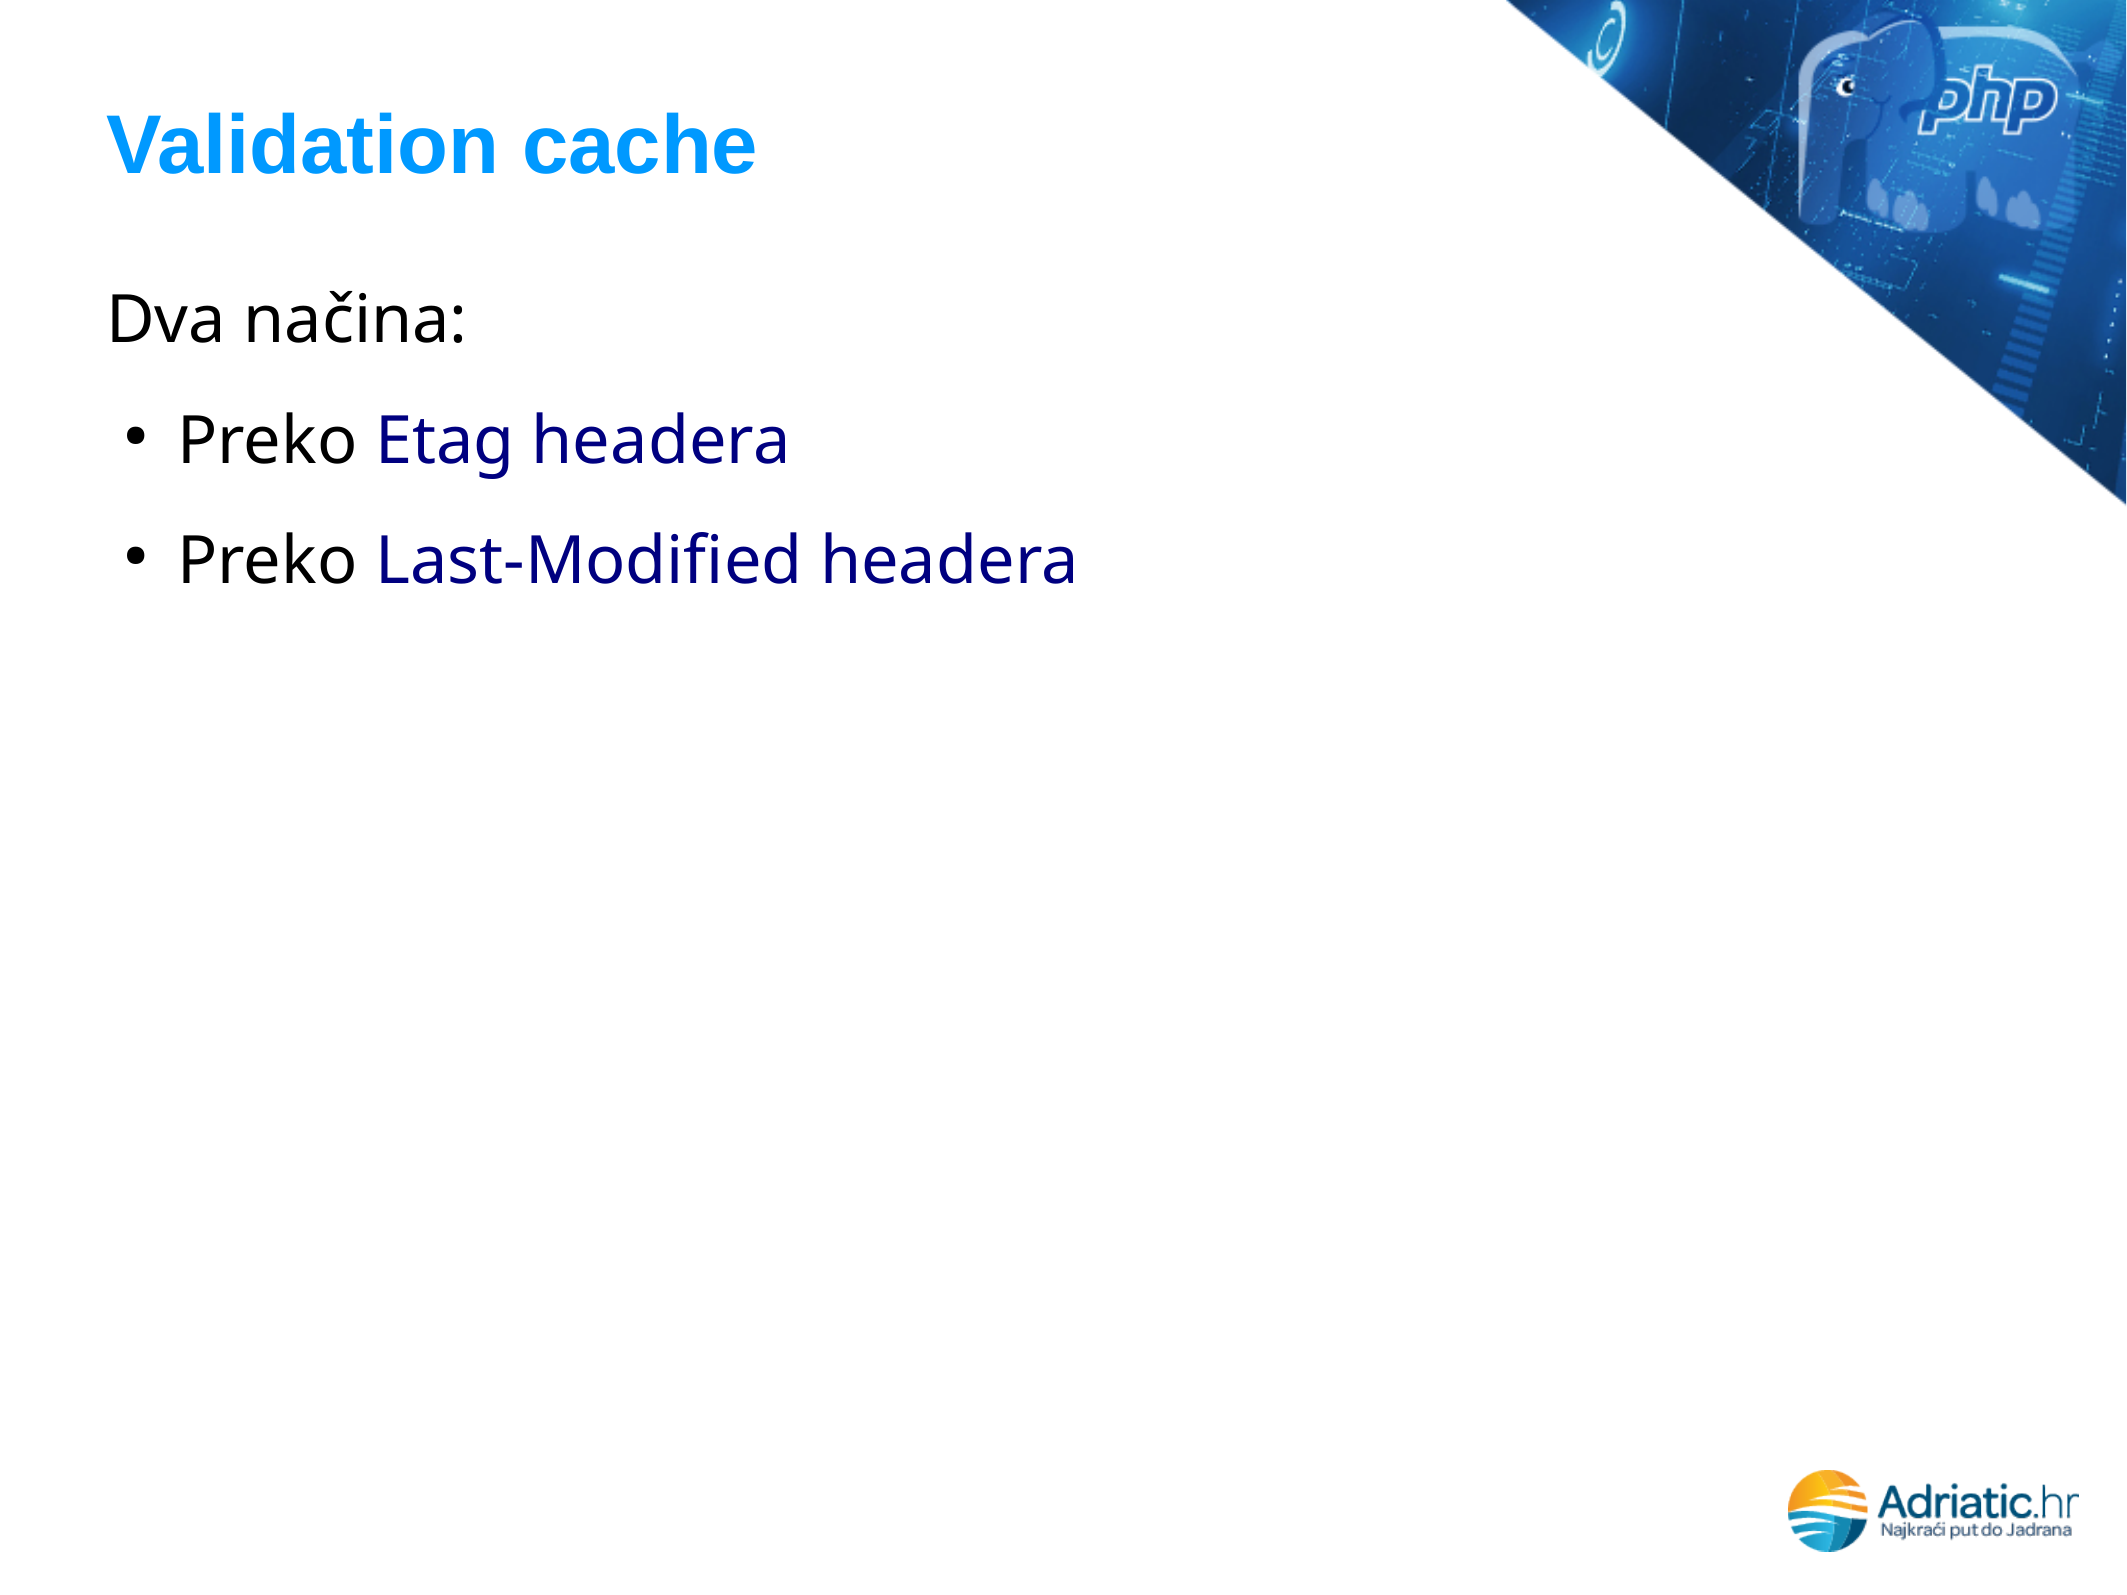

# Validation cache
Dva načina:
Preko Etag headera
Preko Last-Modified headera